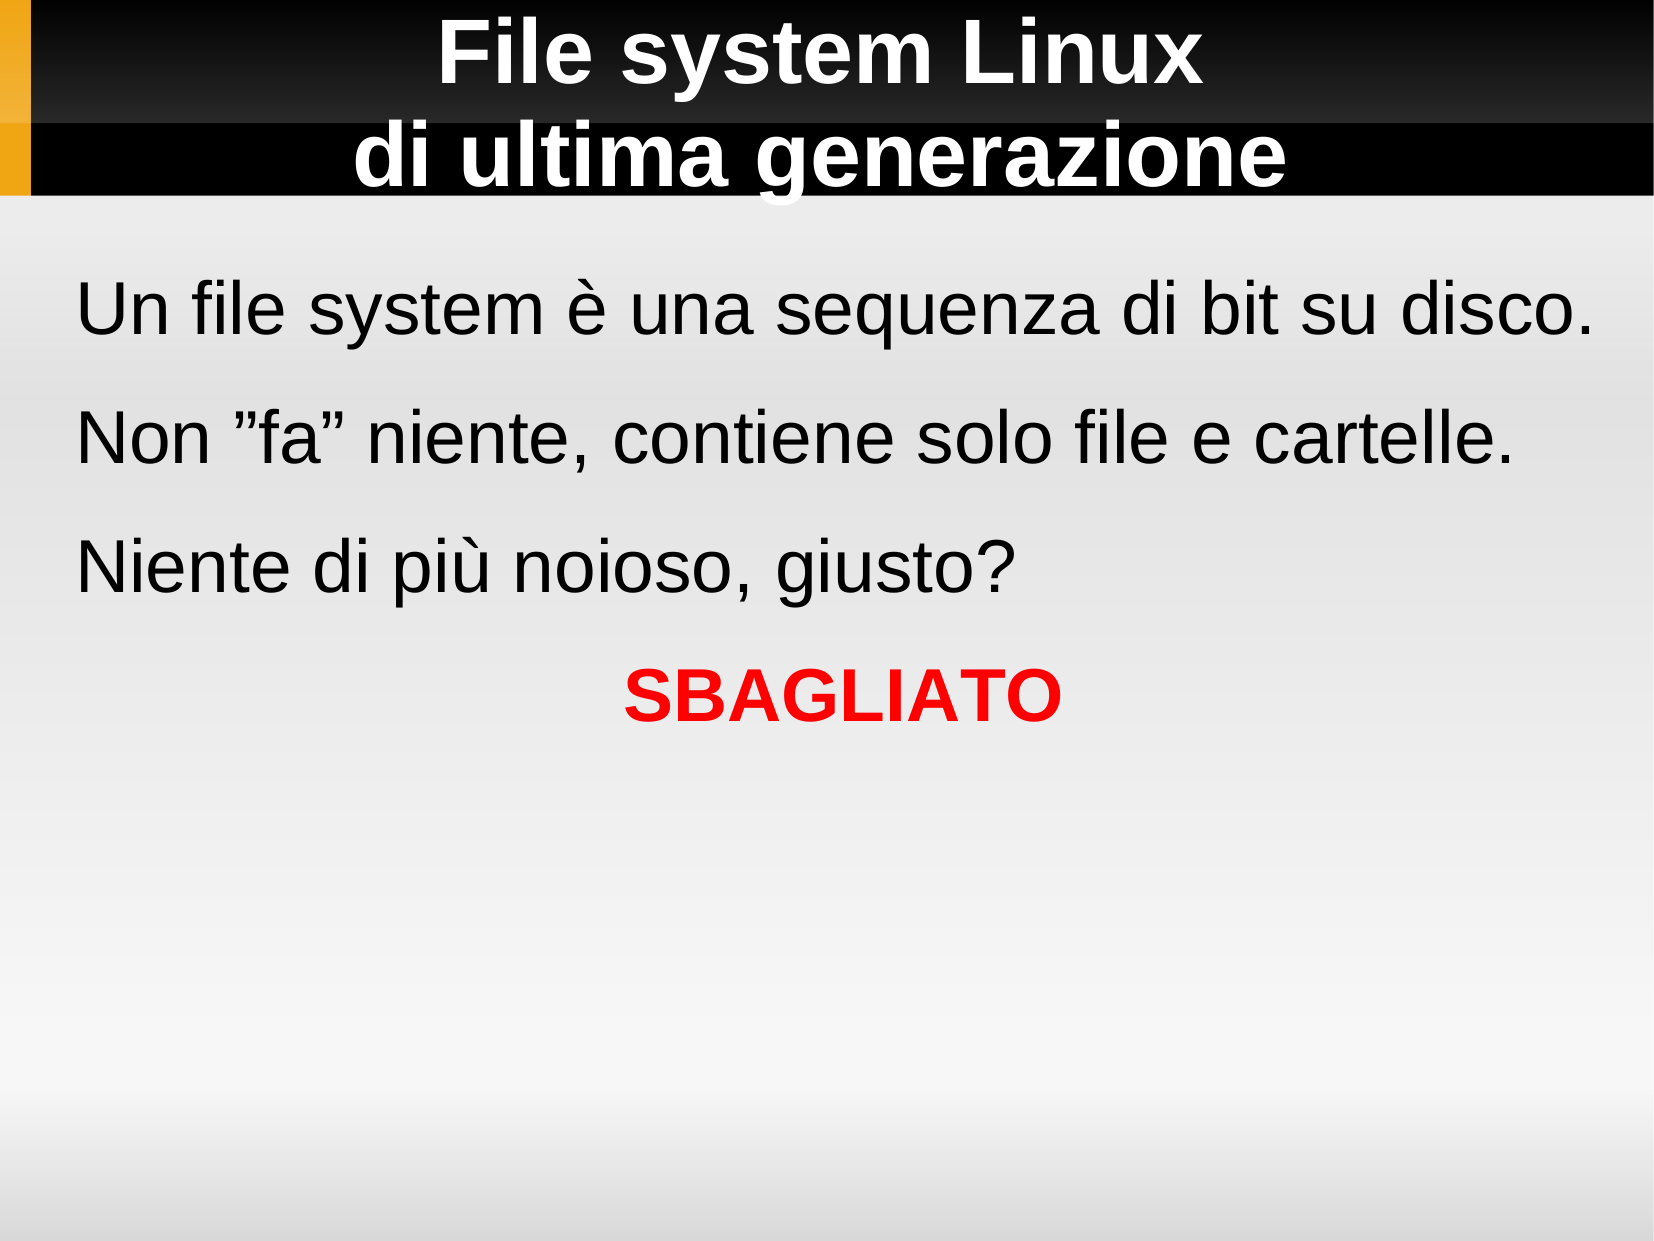

# File system Linux di ultima generazione
Un file system è una sequenza di bit su disco.
Non ”fa” niente, contiene solo file e cartelle.
Niente di più noioso, giusto?
SBAGLIATO